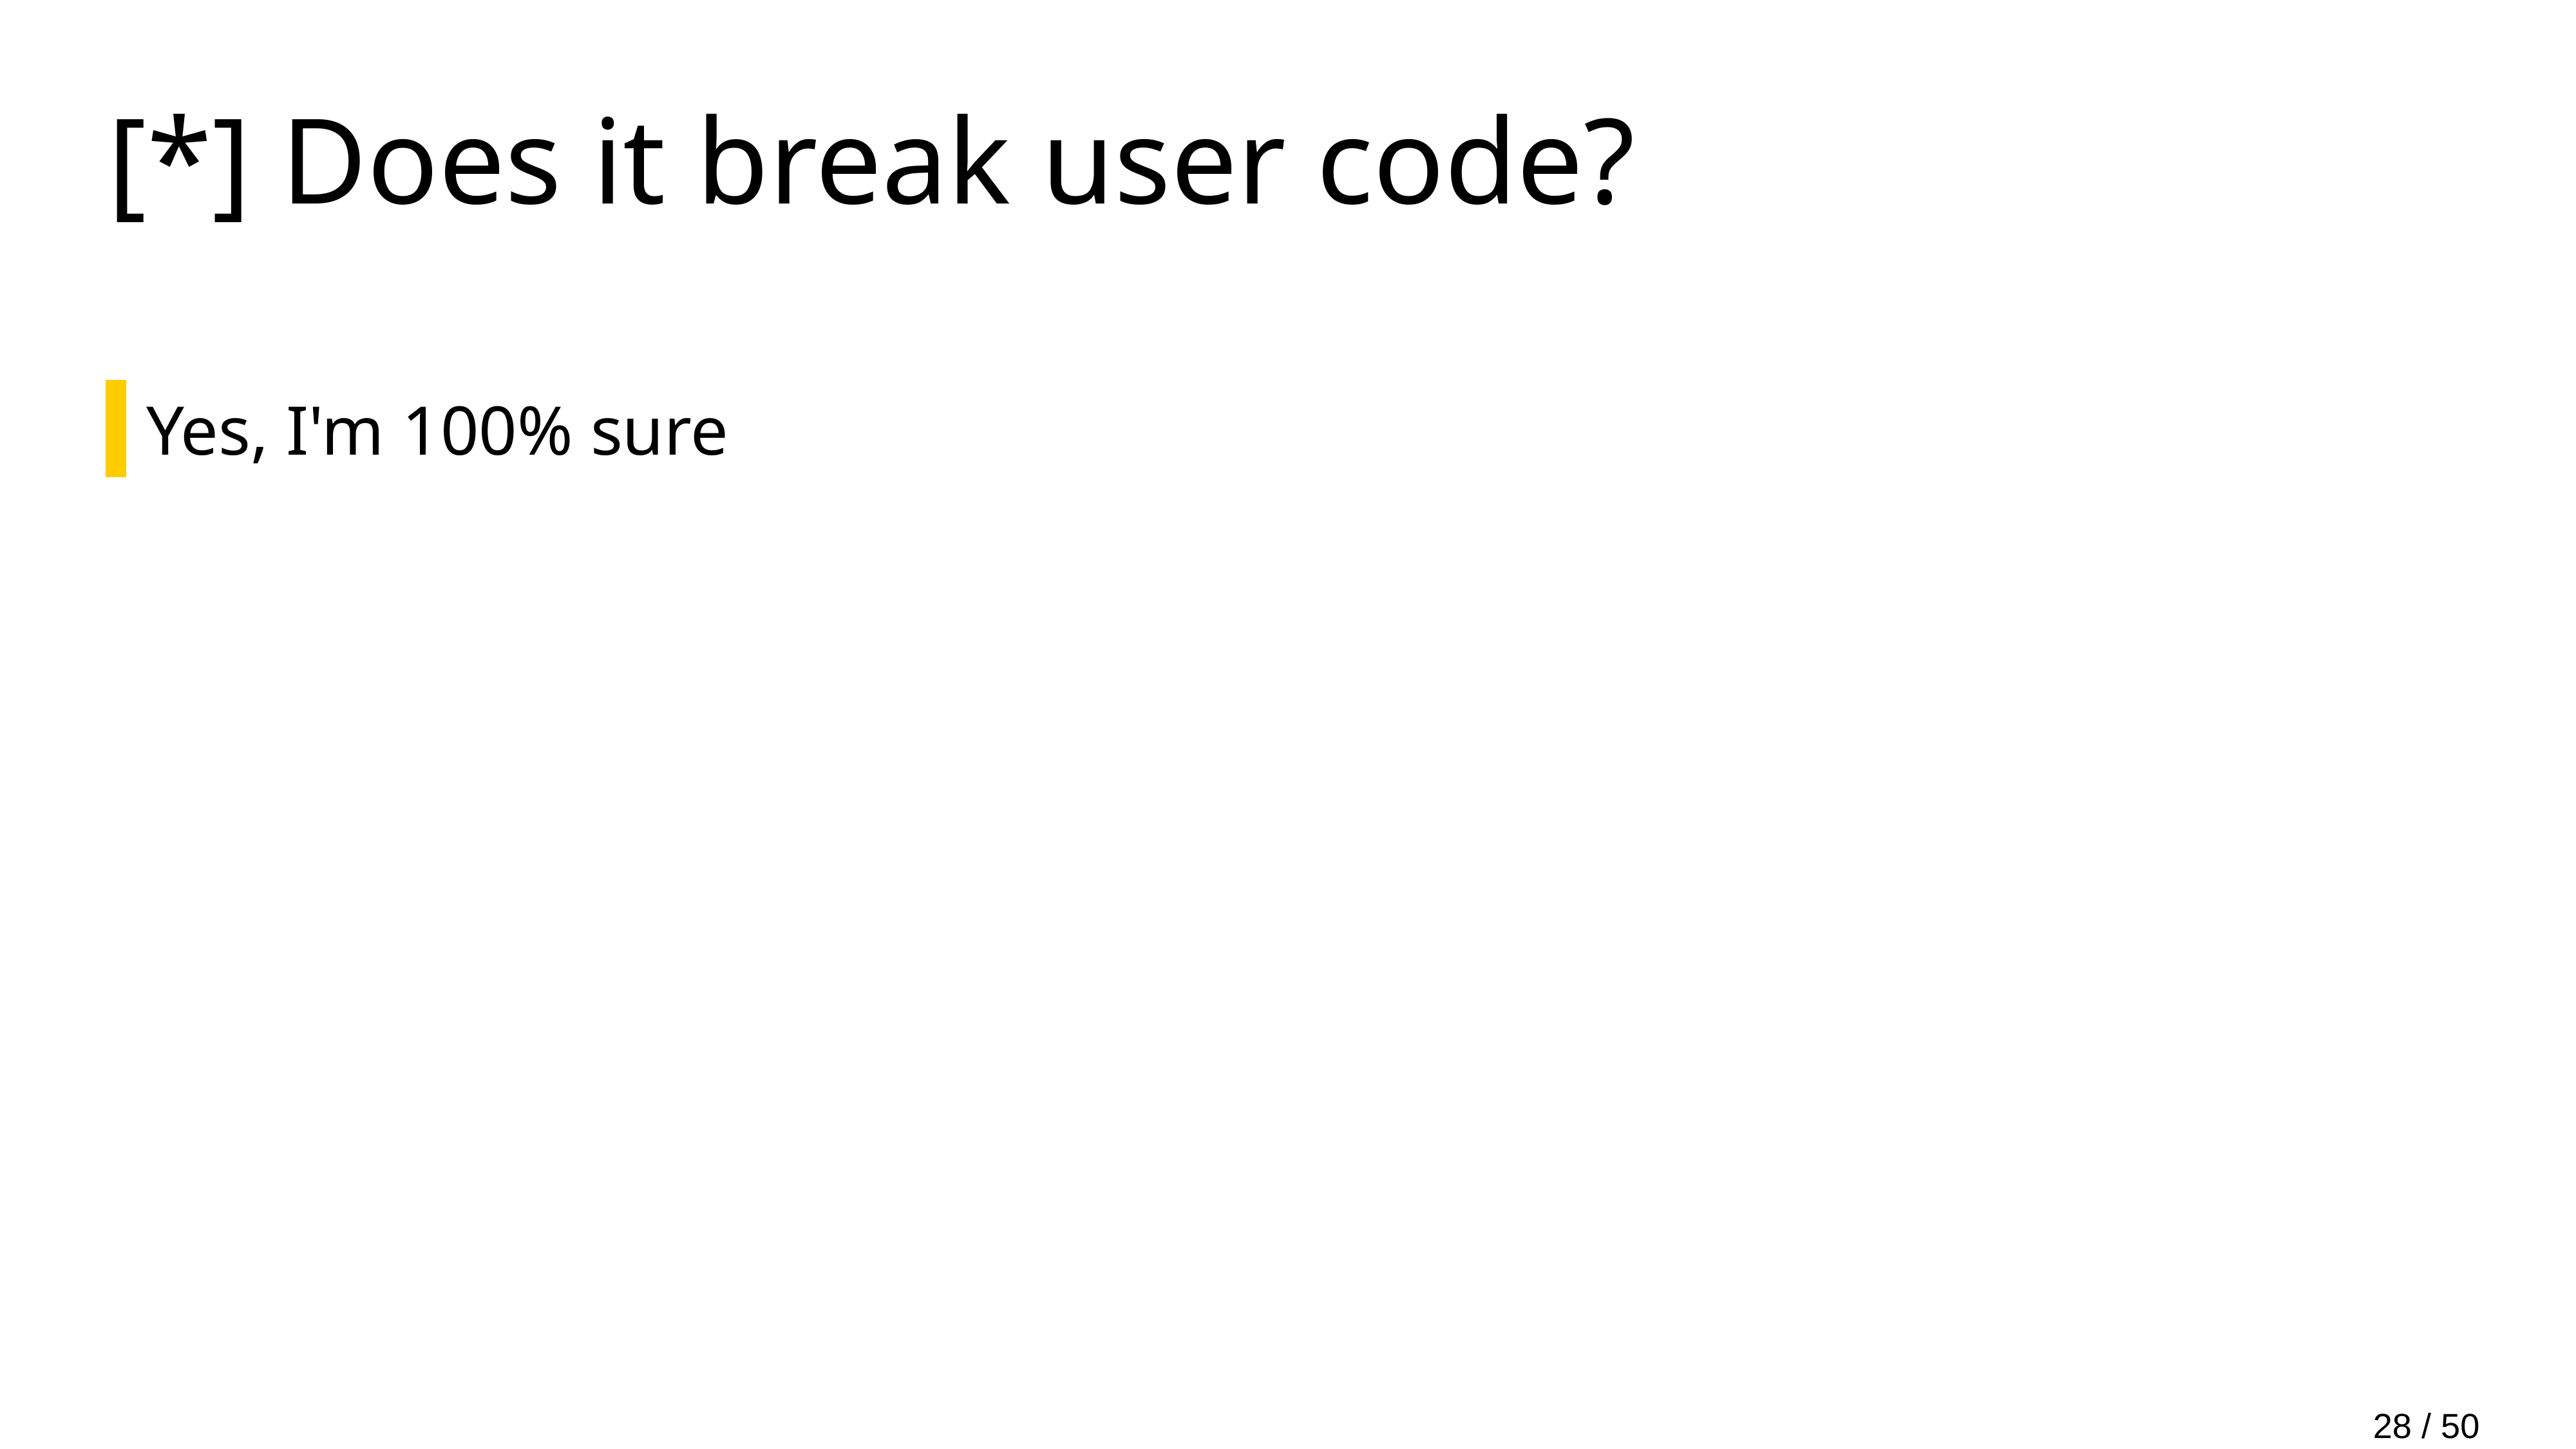

# [*] Does it break user code?
 Yes, I'm 100% sure